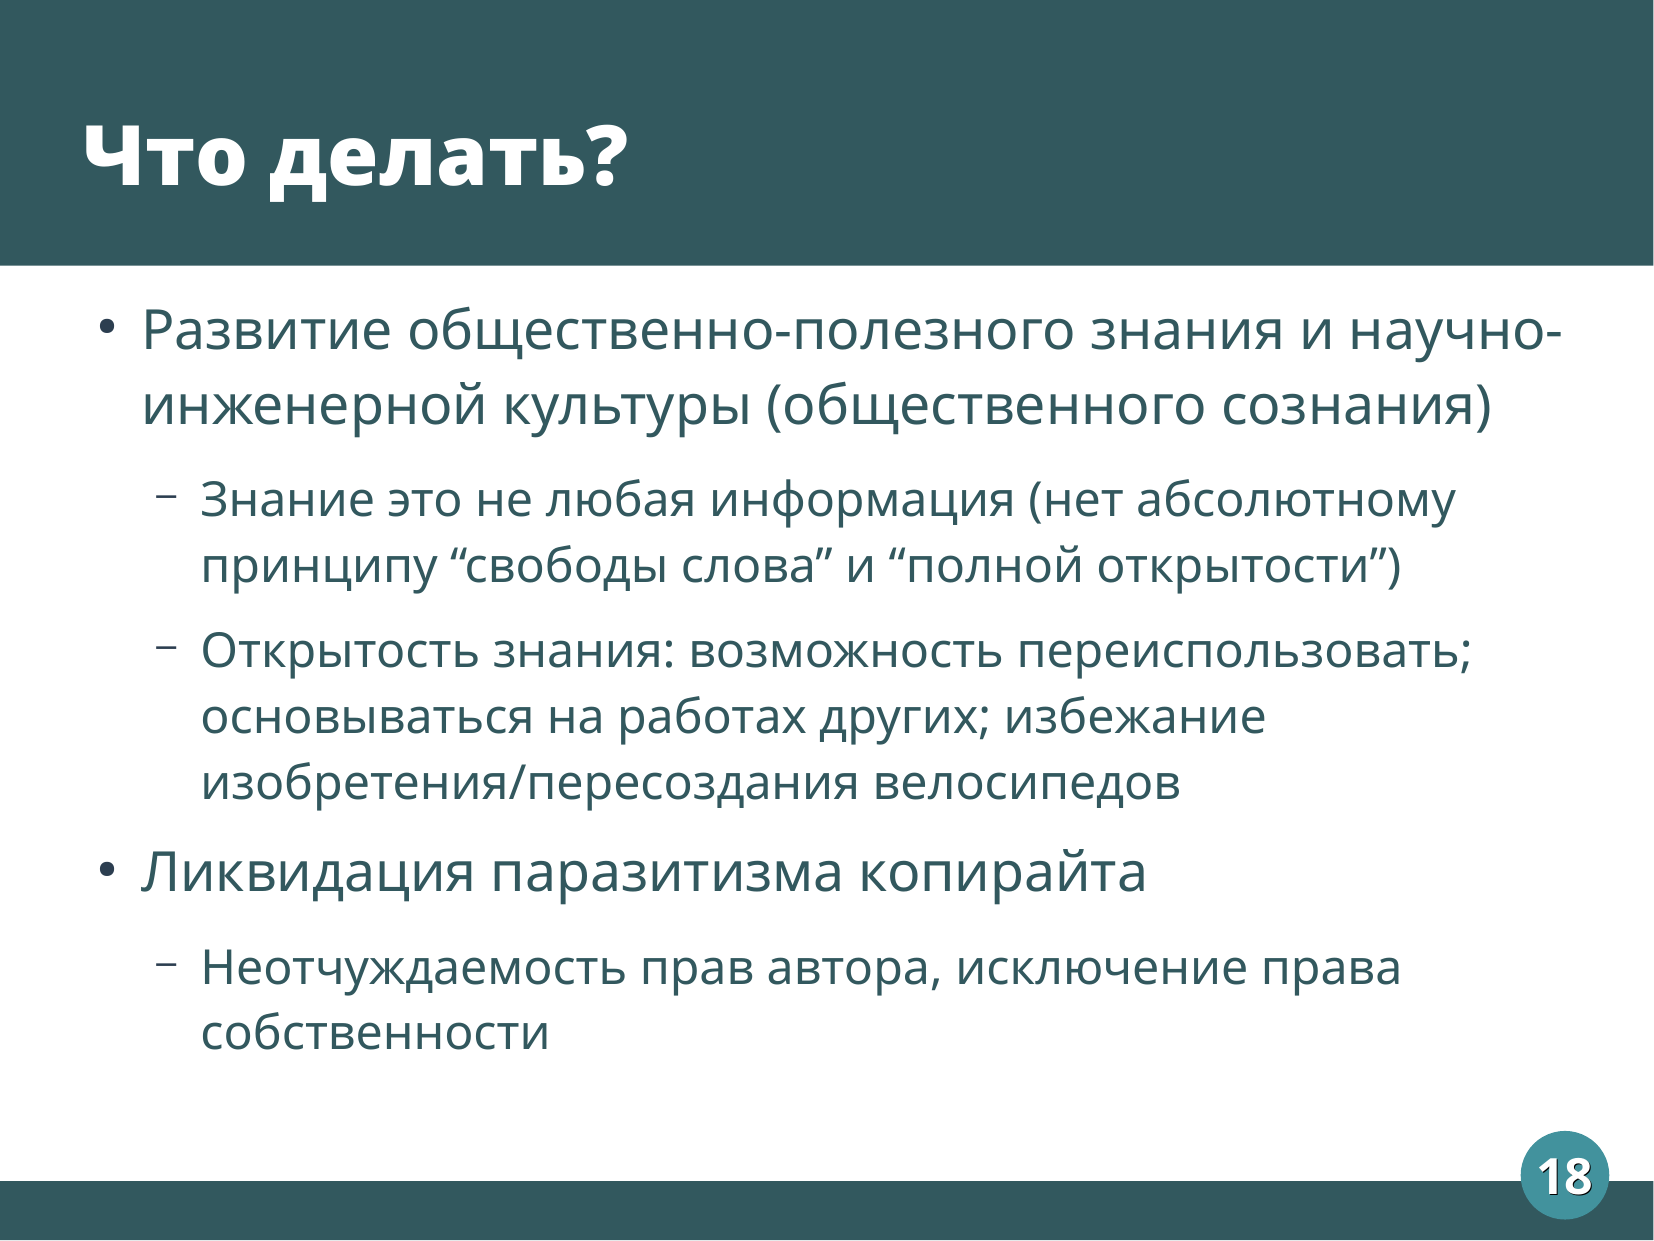

# Что делать?
Развитие общественно-полезного знания и научно-инженерной культуры (общественного сознания)
Знание это не любая информация (нет абсолютному принципу “свободы слова” и “полной открытости”)
Открытость знания: возможность переиспользовать; основываться на работах других; избежание изобретения/пересоздания велосипедов
Ликвидация паразитизма копирайта
Неотчуждаемость прав автора, исключение права собственности
18